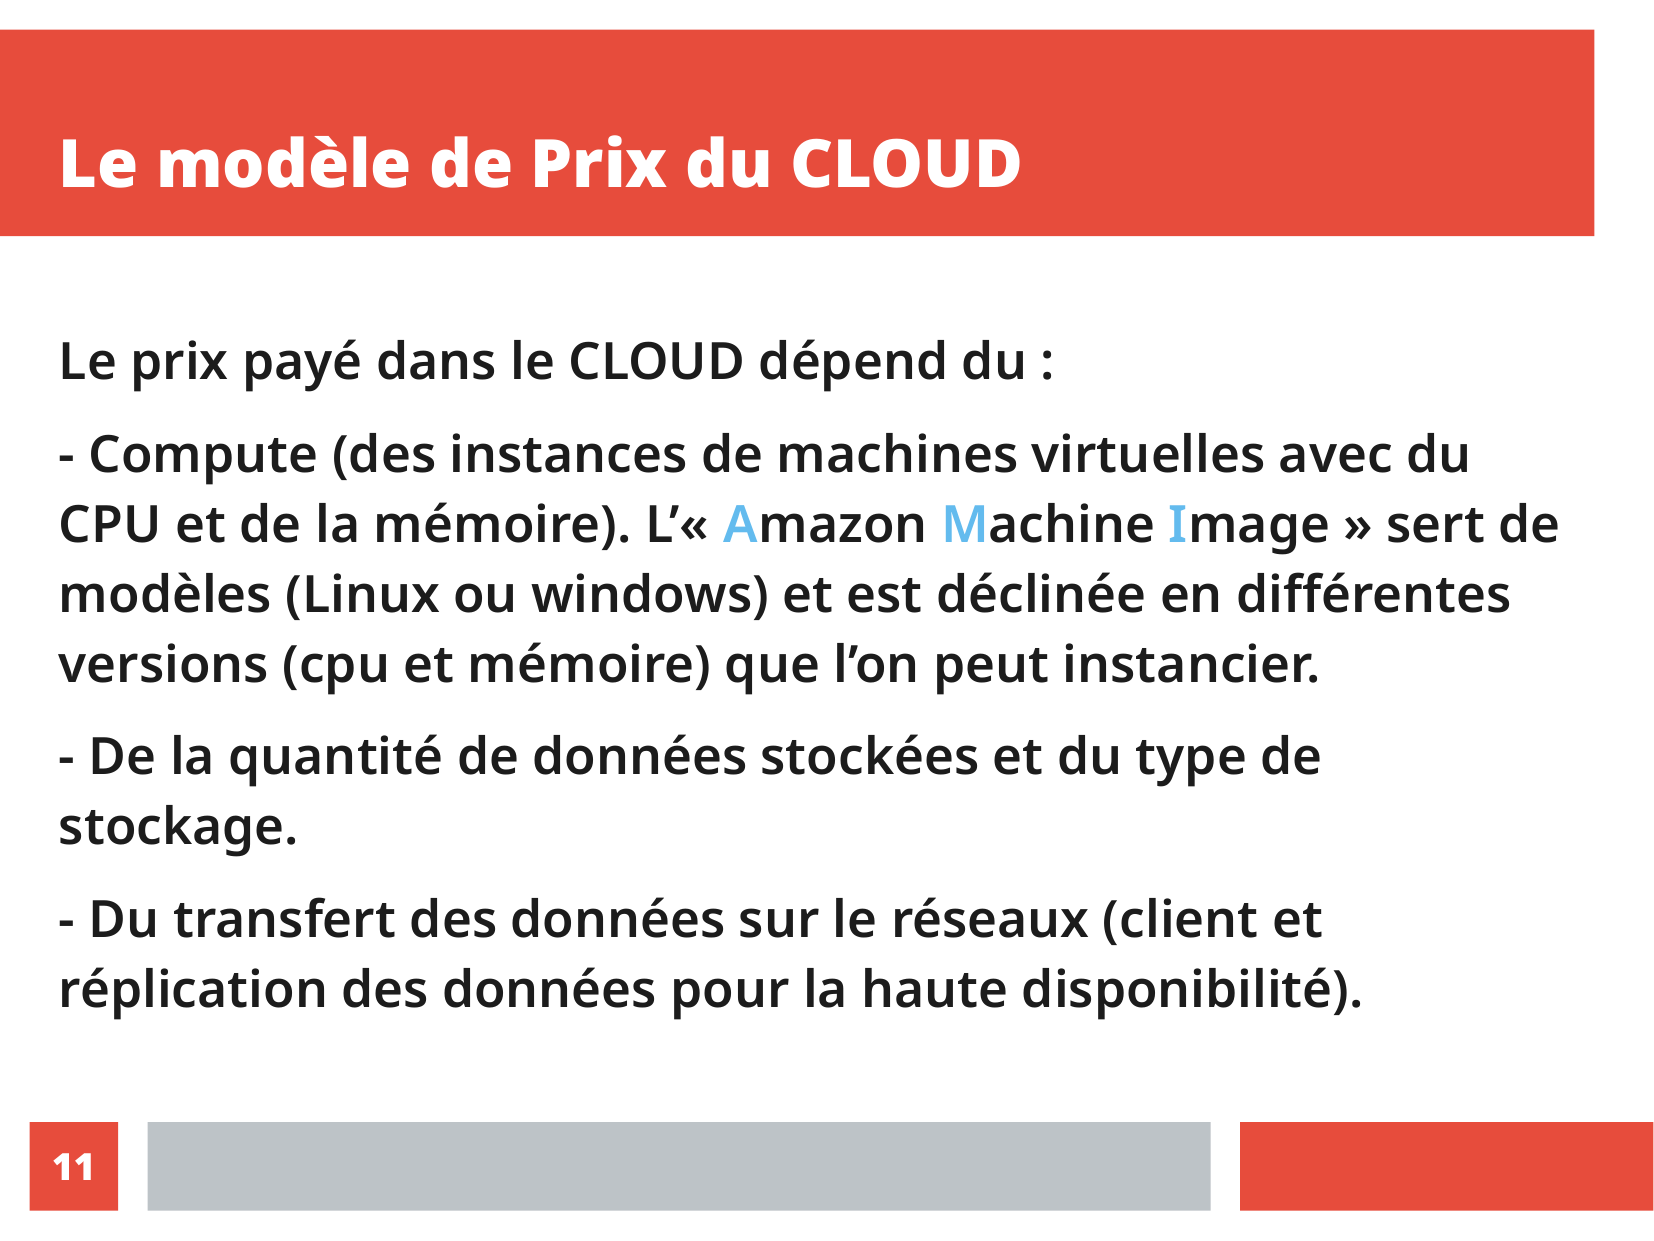

# Le modèle de Prix du CLOUD
Le prix payé dans le CLOUD dépend du :
- Compute (des instances de machines virtuelles avec du CPU et de la mémoire). L’« Amazon Machine Image » sert de modèles (Linux ou windows) et est déclinée en différentes versions (cpu et mémoire) que l’on peut instancier.
- De la quantité de données stockées et du type de stockage.
- Du transfert des données sur le réseaux (client et réplication des données pour la haute disponibilité).
11